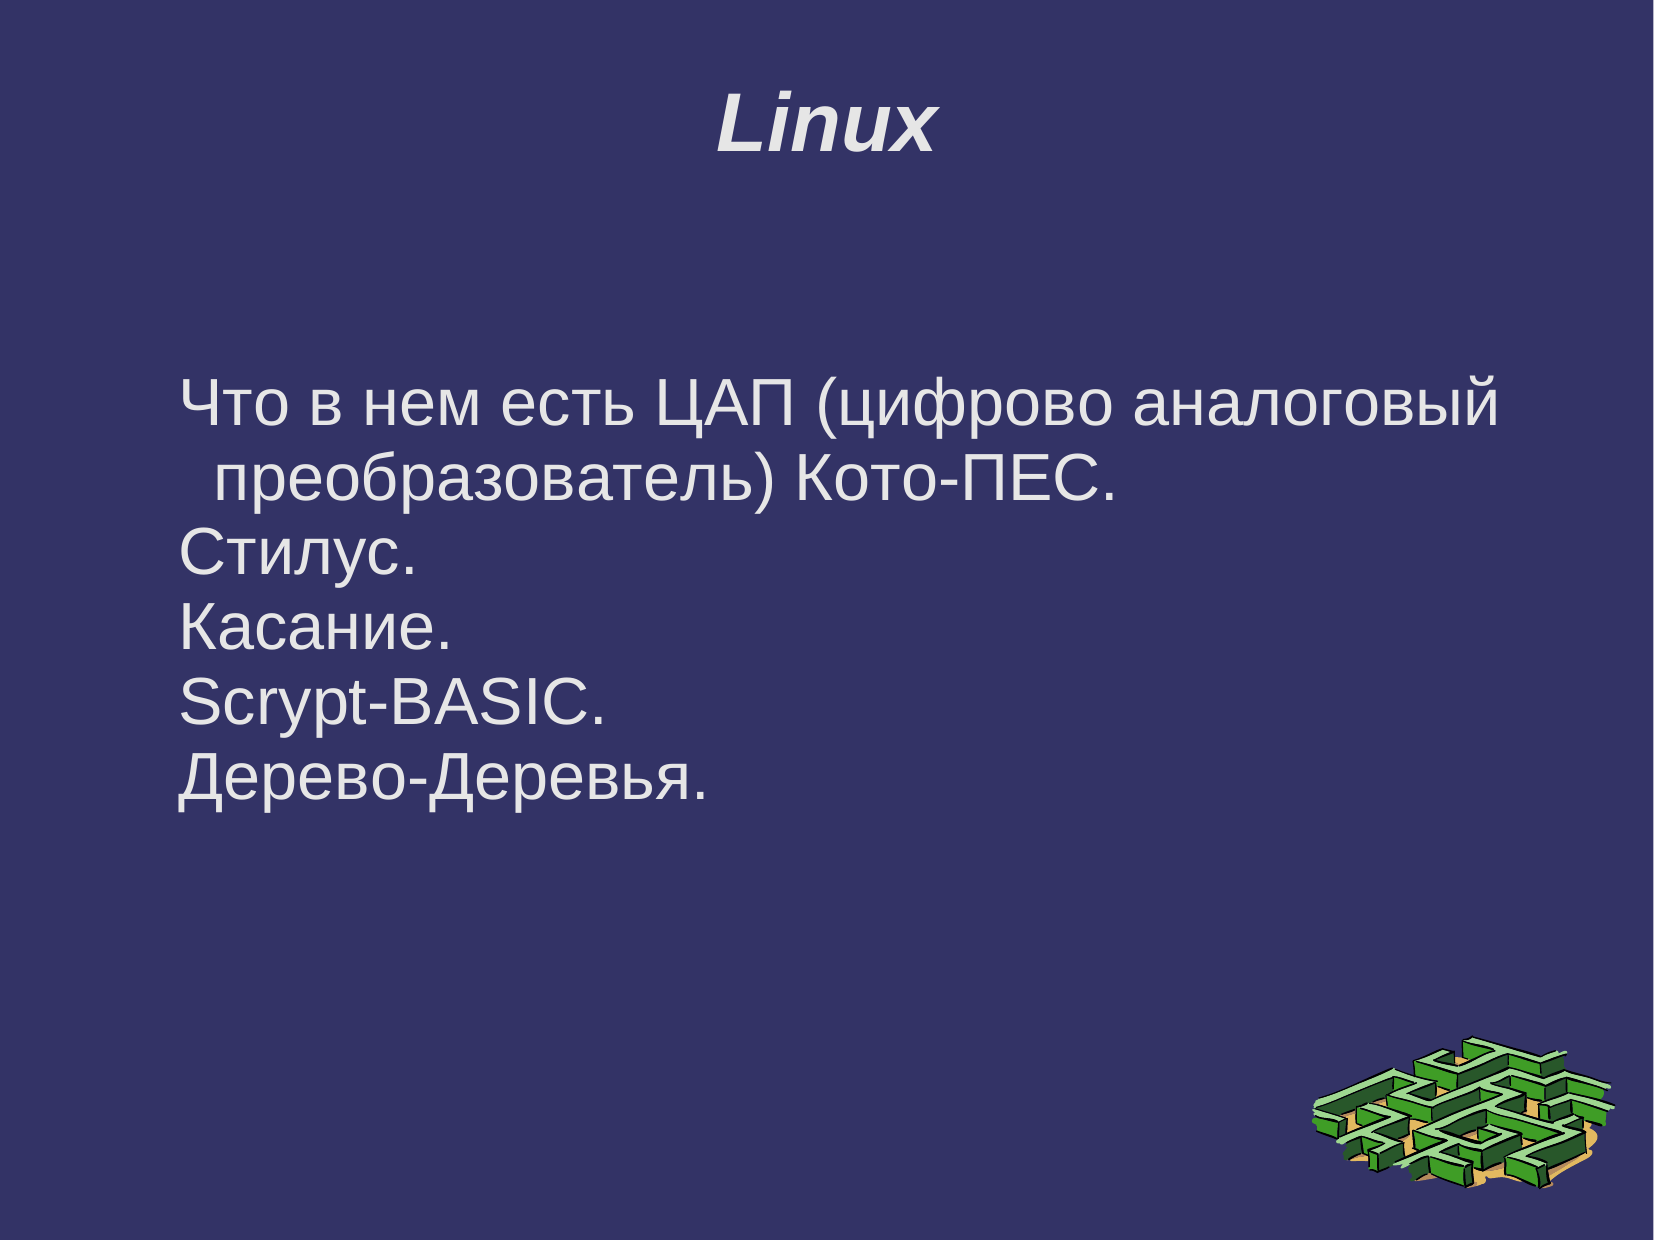

# Linux
Что в нем есть ЦАП (цифрово аналоговый преобразователь) Кото-ПЕС.
Стилус.
Касание.
Scrypt-BASIC.
Дерево-Деревья.